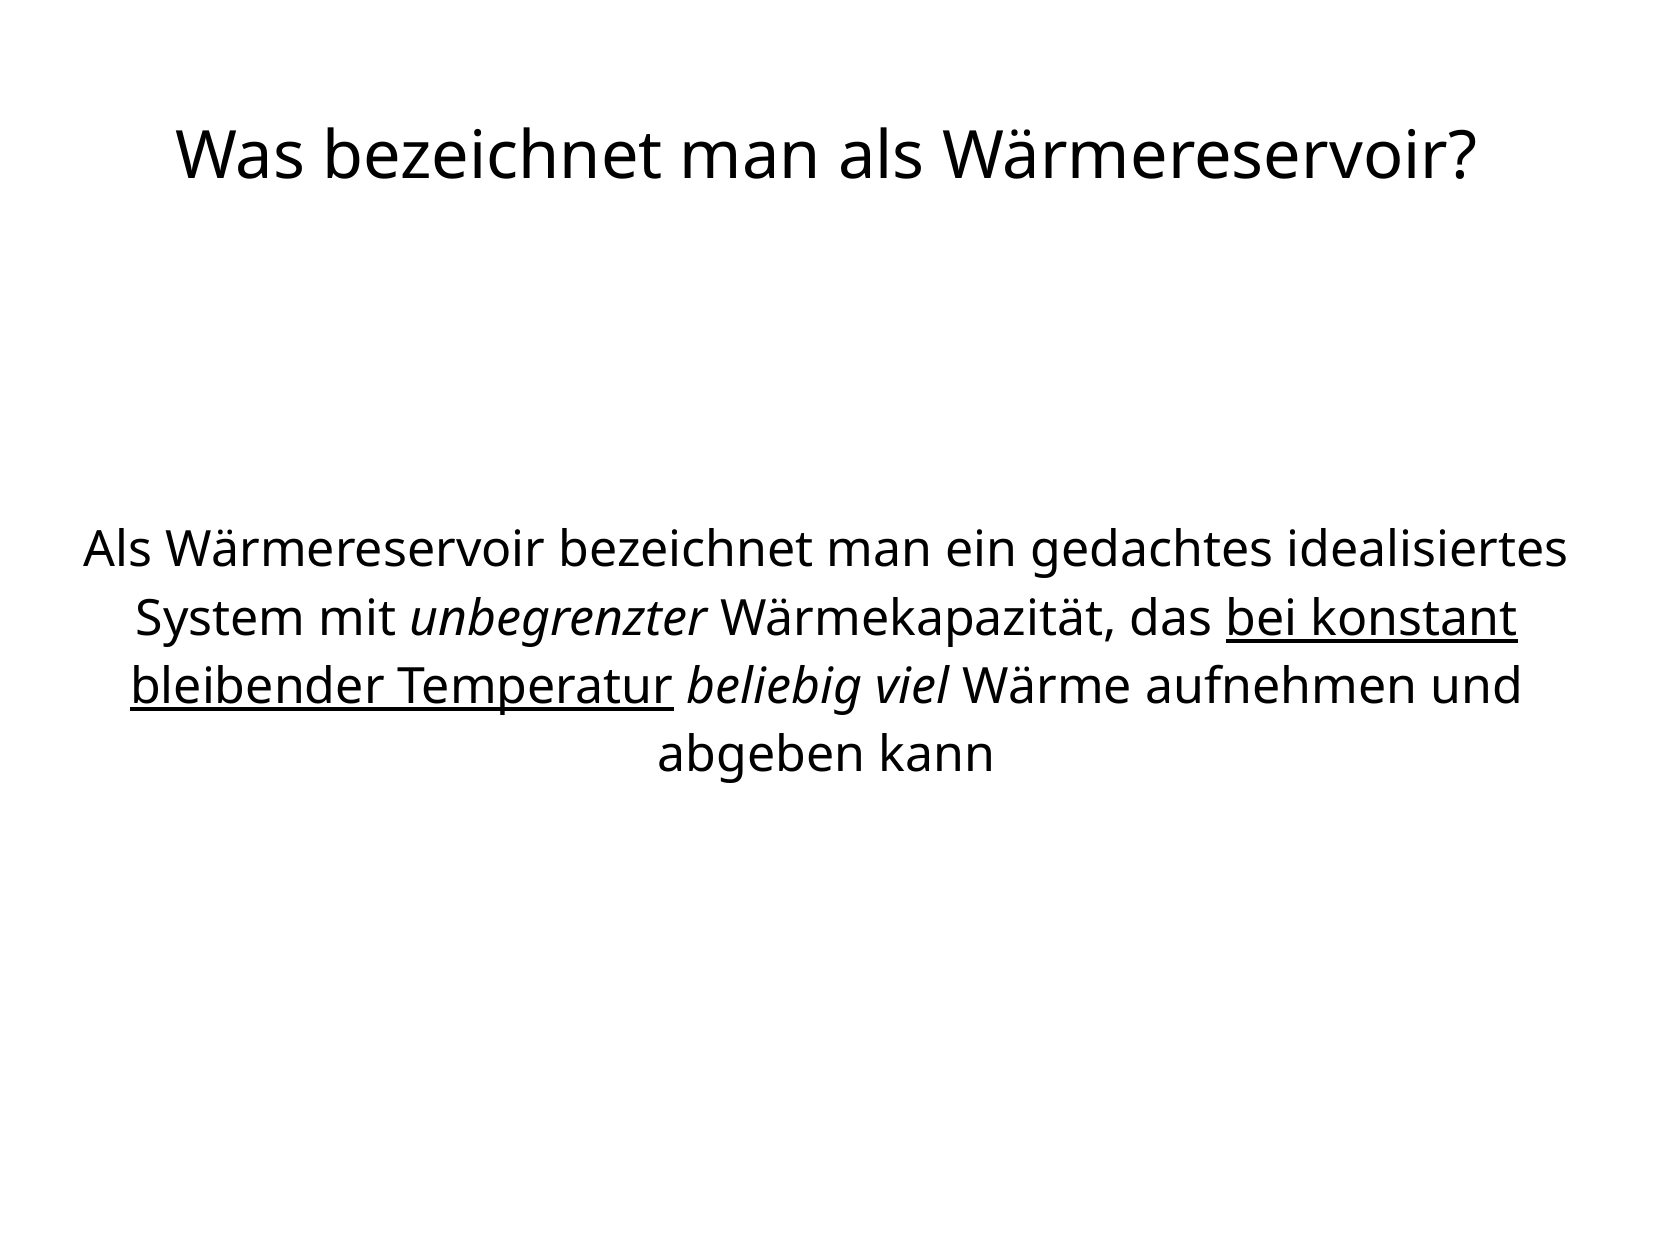

# Was bezeichnet man als Wärmereservoir?
Als Wärmereservoir bezeichnet man ein gedachtes idealisiertes System mit unbegrenzter Wärmekapazität, das bei konstant bleibender Temperatur beliebig viel Wärme aufnehmen und abgeben kann